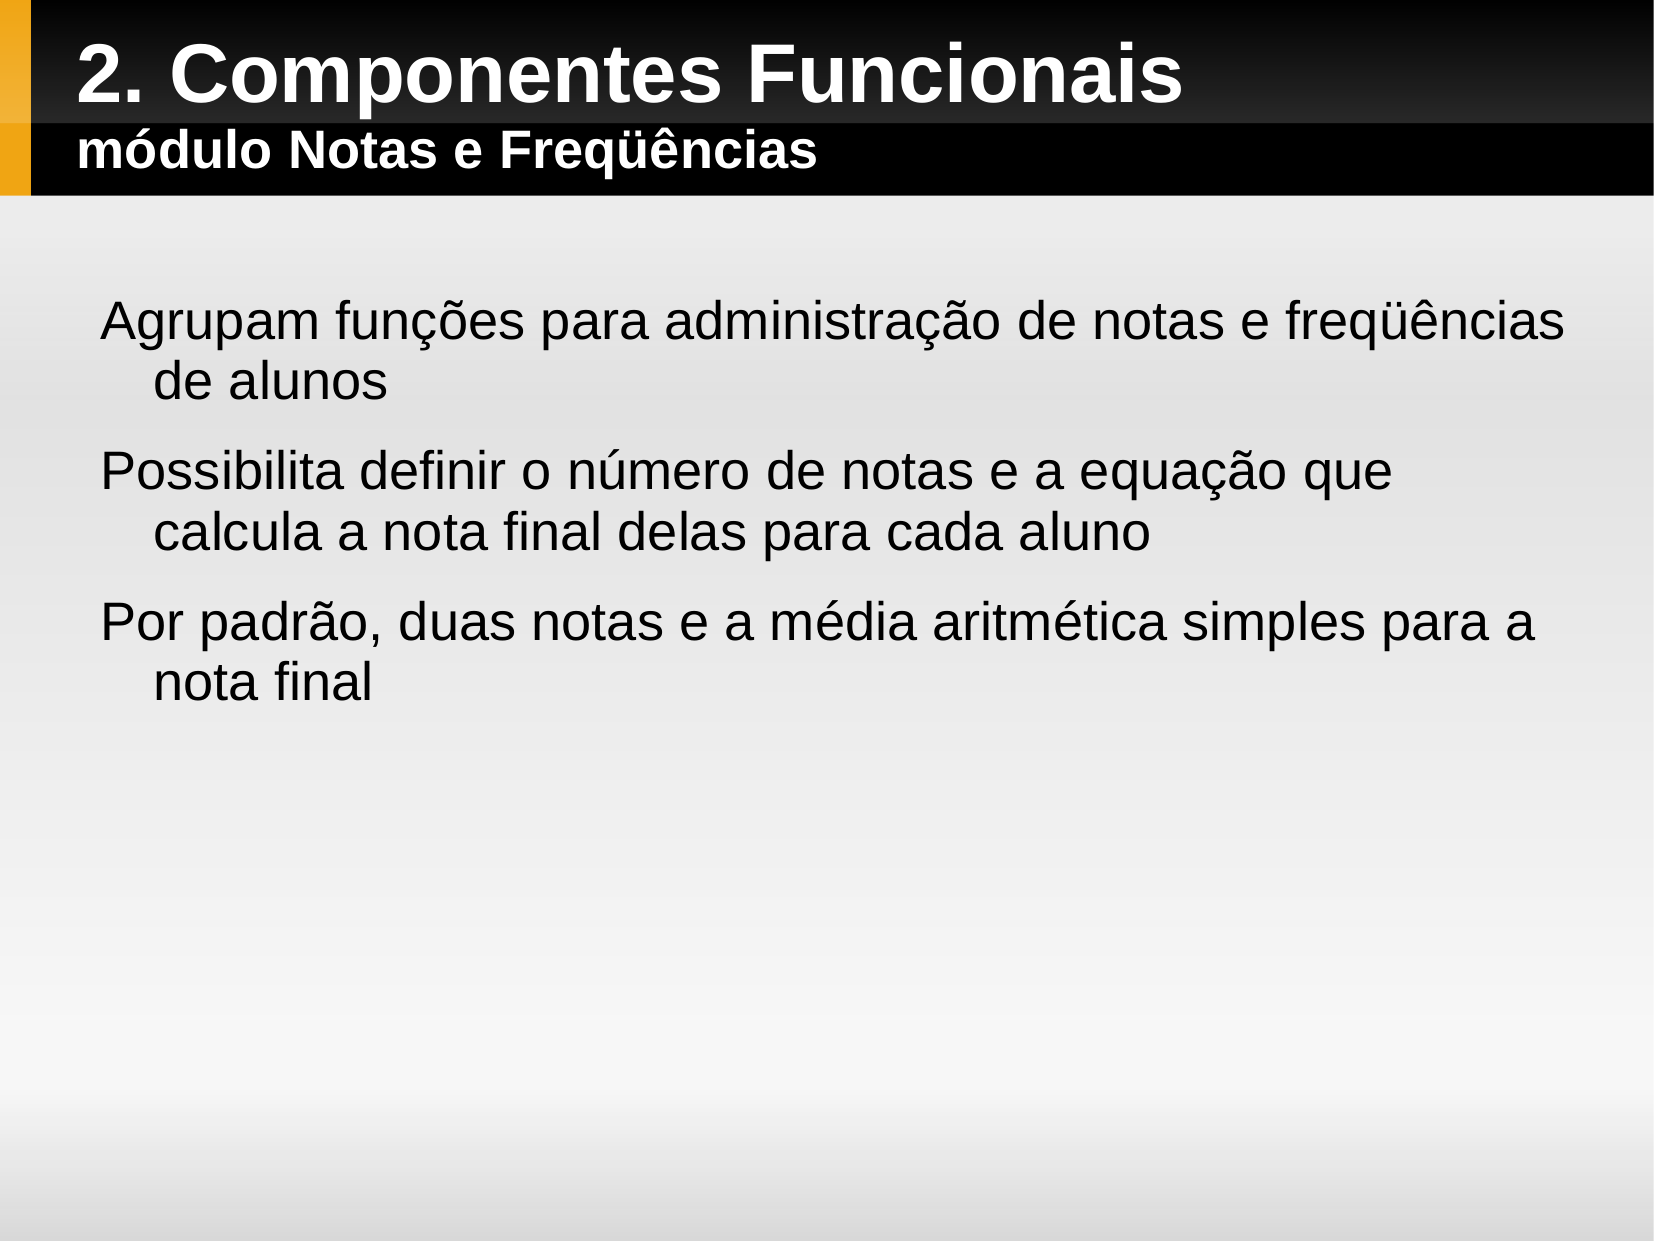

# 2. Componentes Funcionais módulo Notas e Freqüências
Agrupam funções para administração de notas e freqüências de alunos
Possibilita definir o número de notas e a equação que calcula a nota final delas para cada aluno
Por padrão, duas notas e a média aritmética simples para a nota final